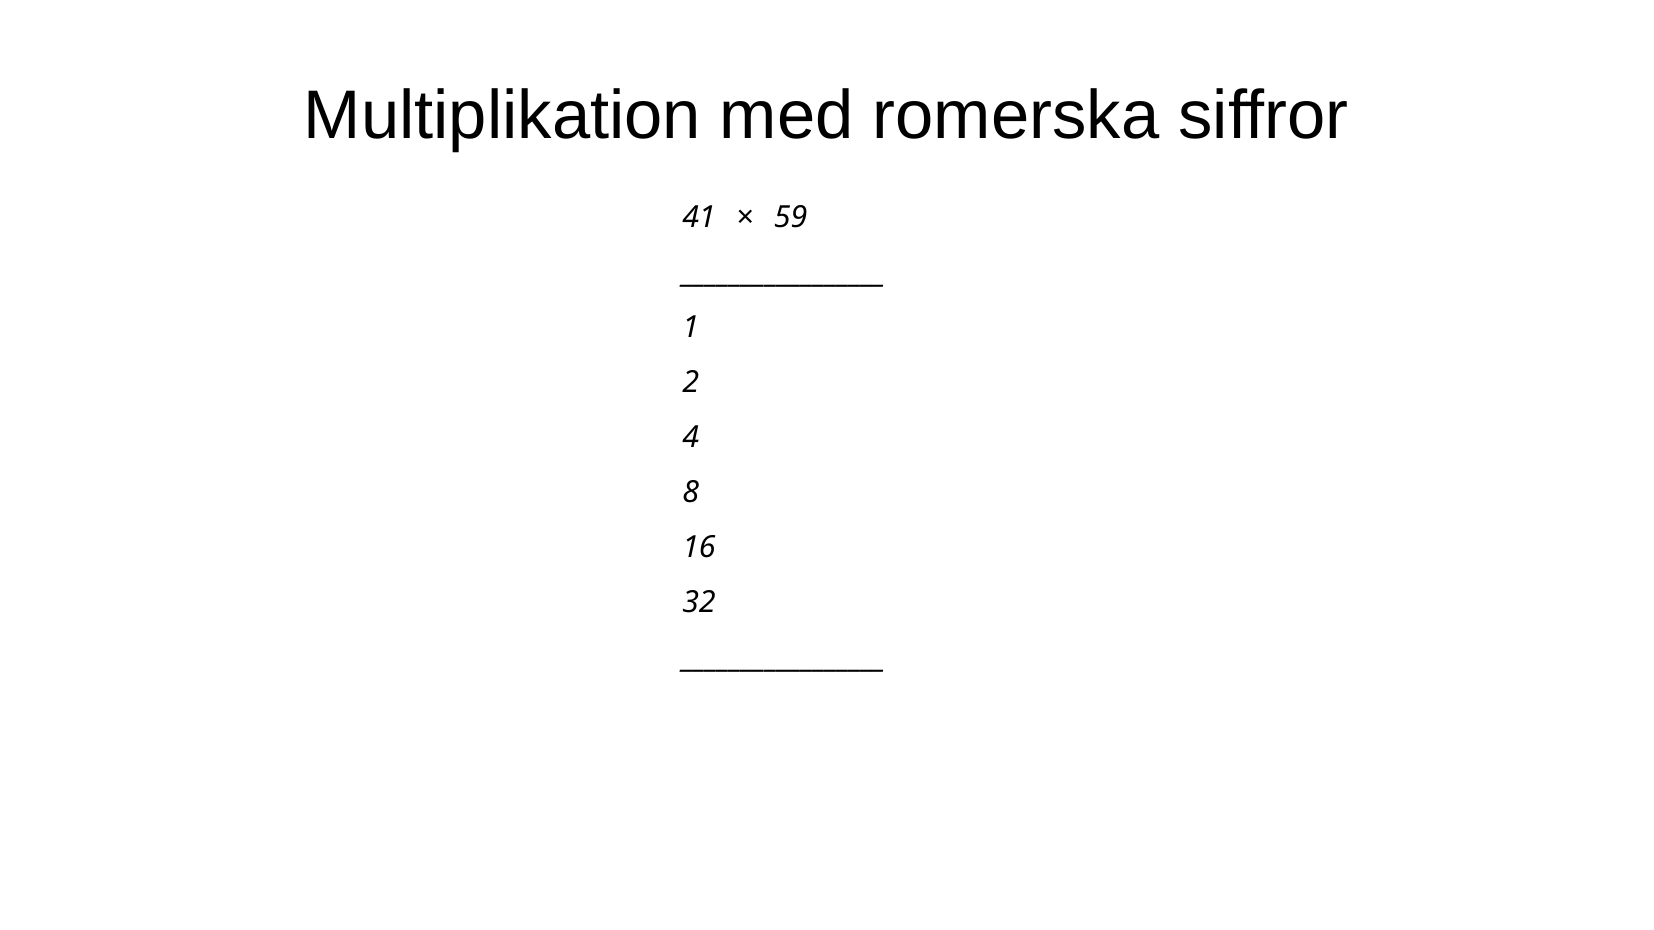

Multiplikation med romerska siffror
# 41	 ×	59
_________________
1
2
4
8
16
32
_________________